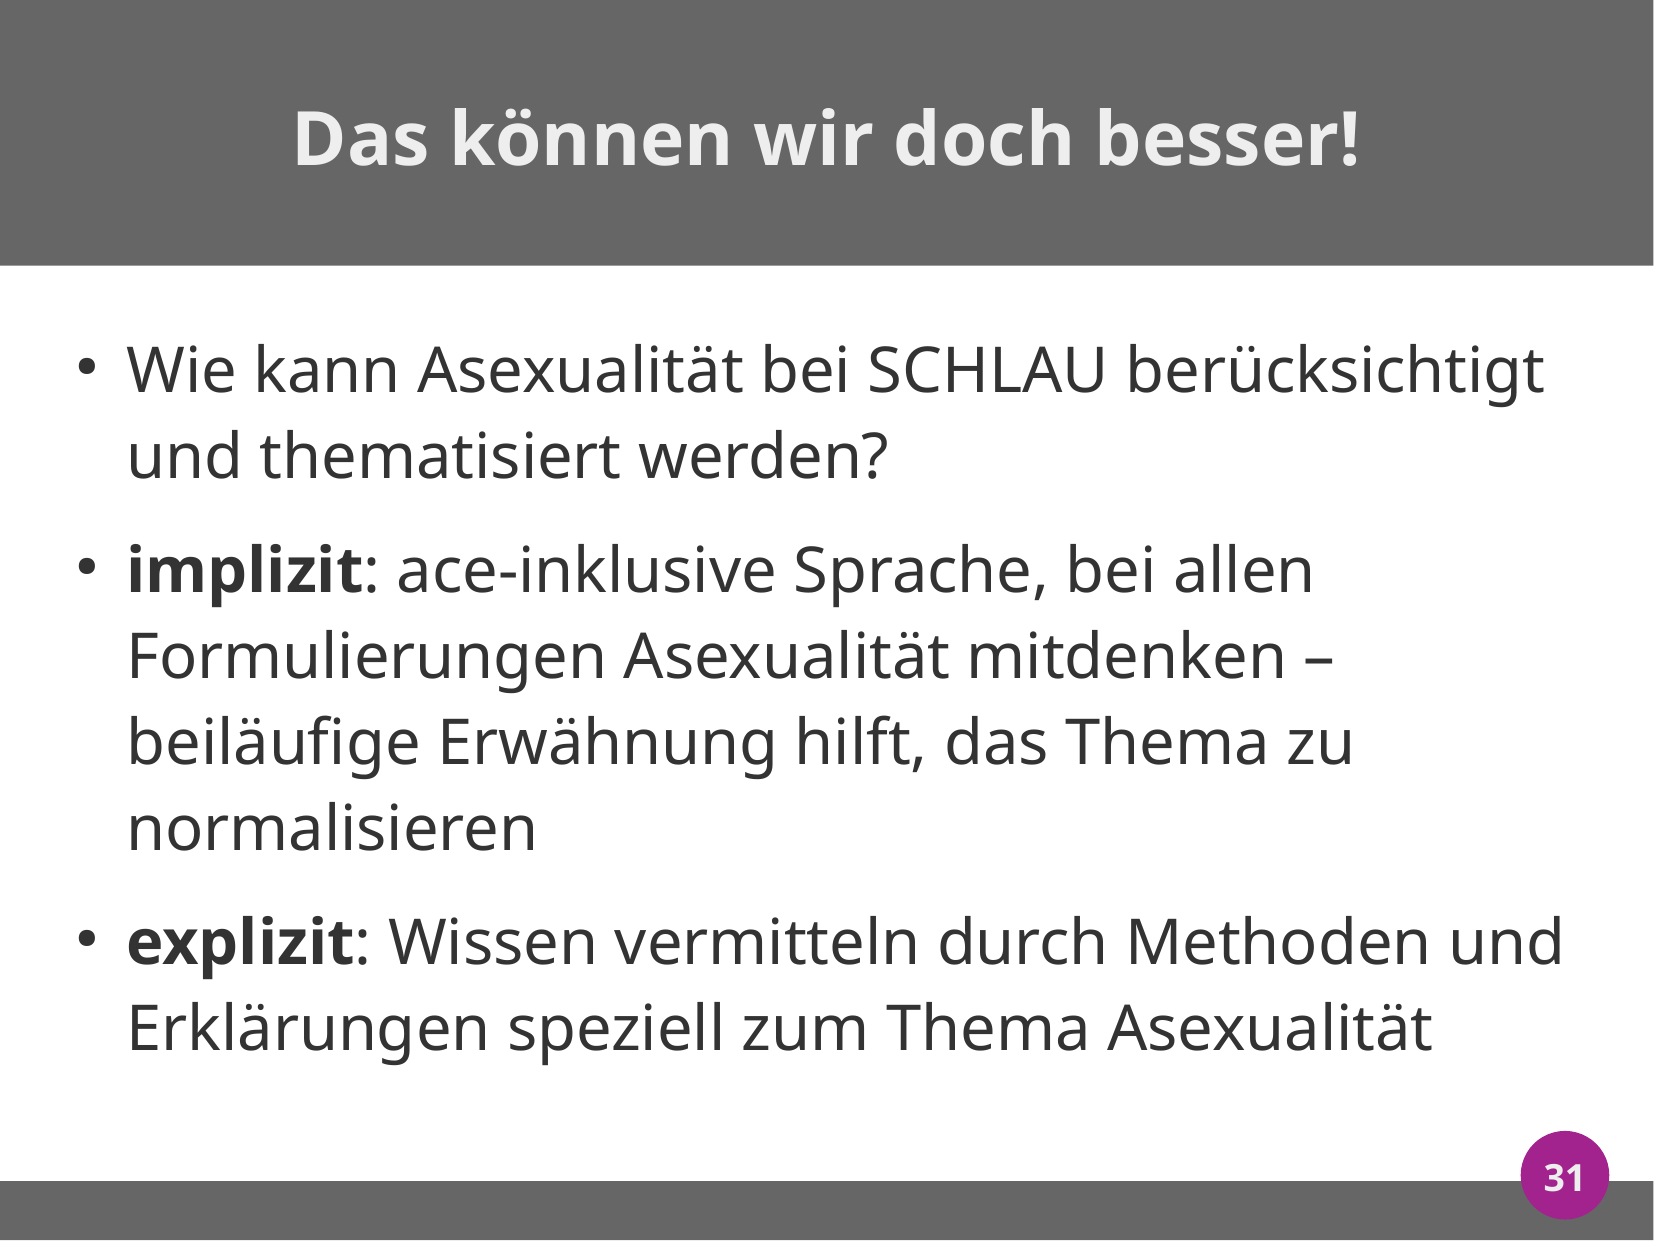

# Das können wir doch besser!
Wie kann Asexualität bei SCHLAU berücksichtigt und thematisiert werden?
implizit: ace-inklusive Sprache, bei allen Formulierungen Asexualität mitdenken – beiläufige Erwähnung hilft, das Thema zu normalisieren
explizit: Wissen vermitteln durch Methoden und Erklärungen speziell zum Thema Asexualität
31